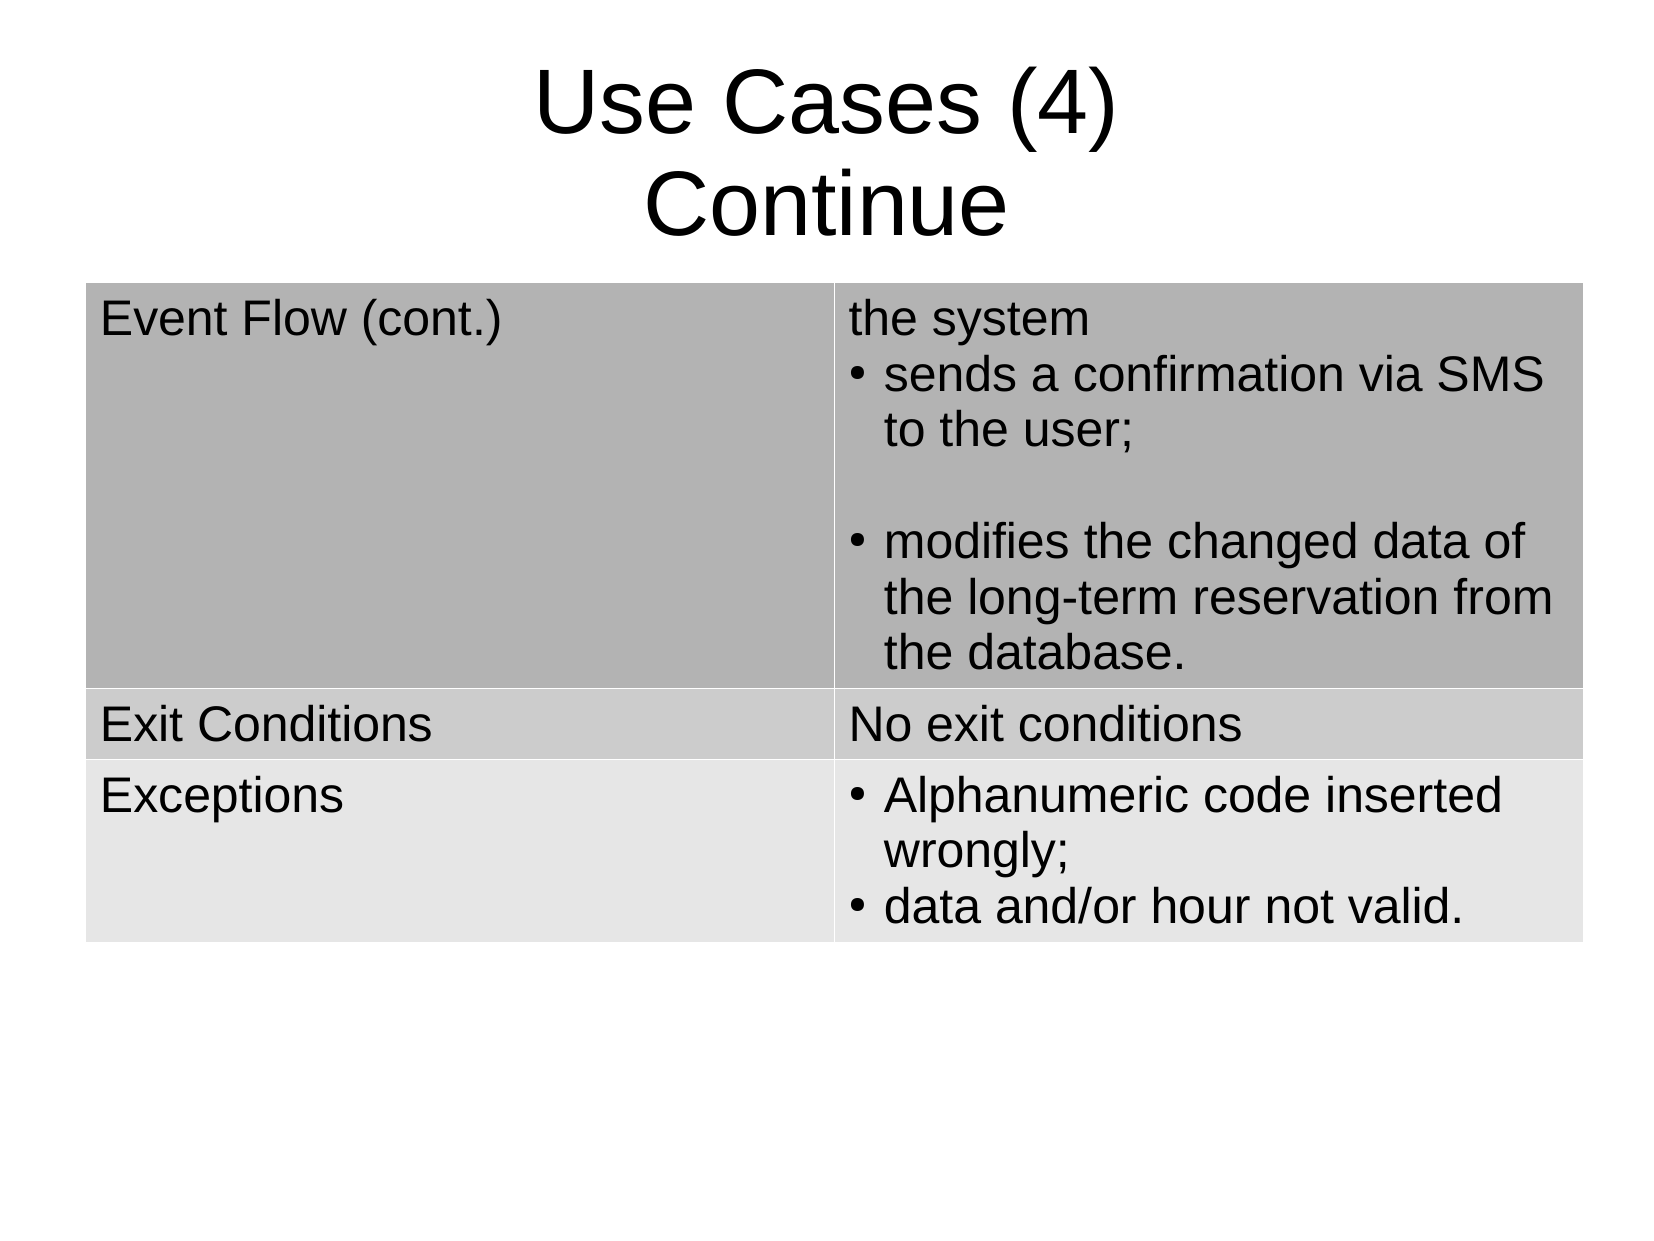

# Use Cases (4) Continue
| Event Flow (cont.) | the system sends a confirmation via SMS to the user; modifies the changed data of the long-term reservation from the database. |
| --- | --- |
| Exit Conditions | No exit conditions |
| Exceptions | Alphanumeric code inserted wrongly; data and/or hour not valid. |